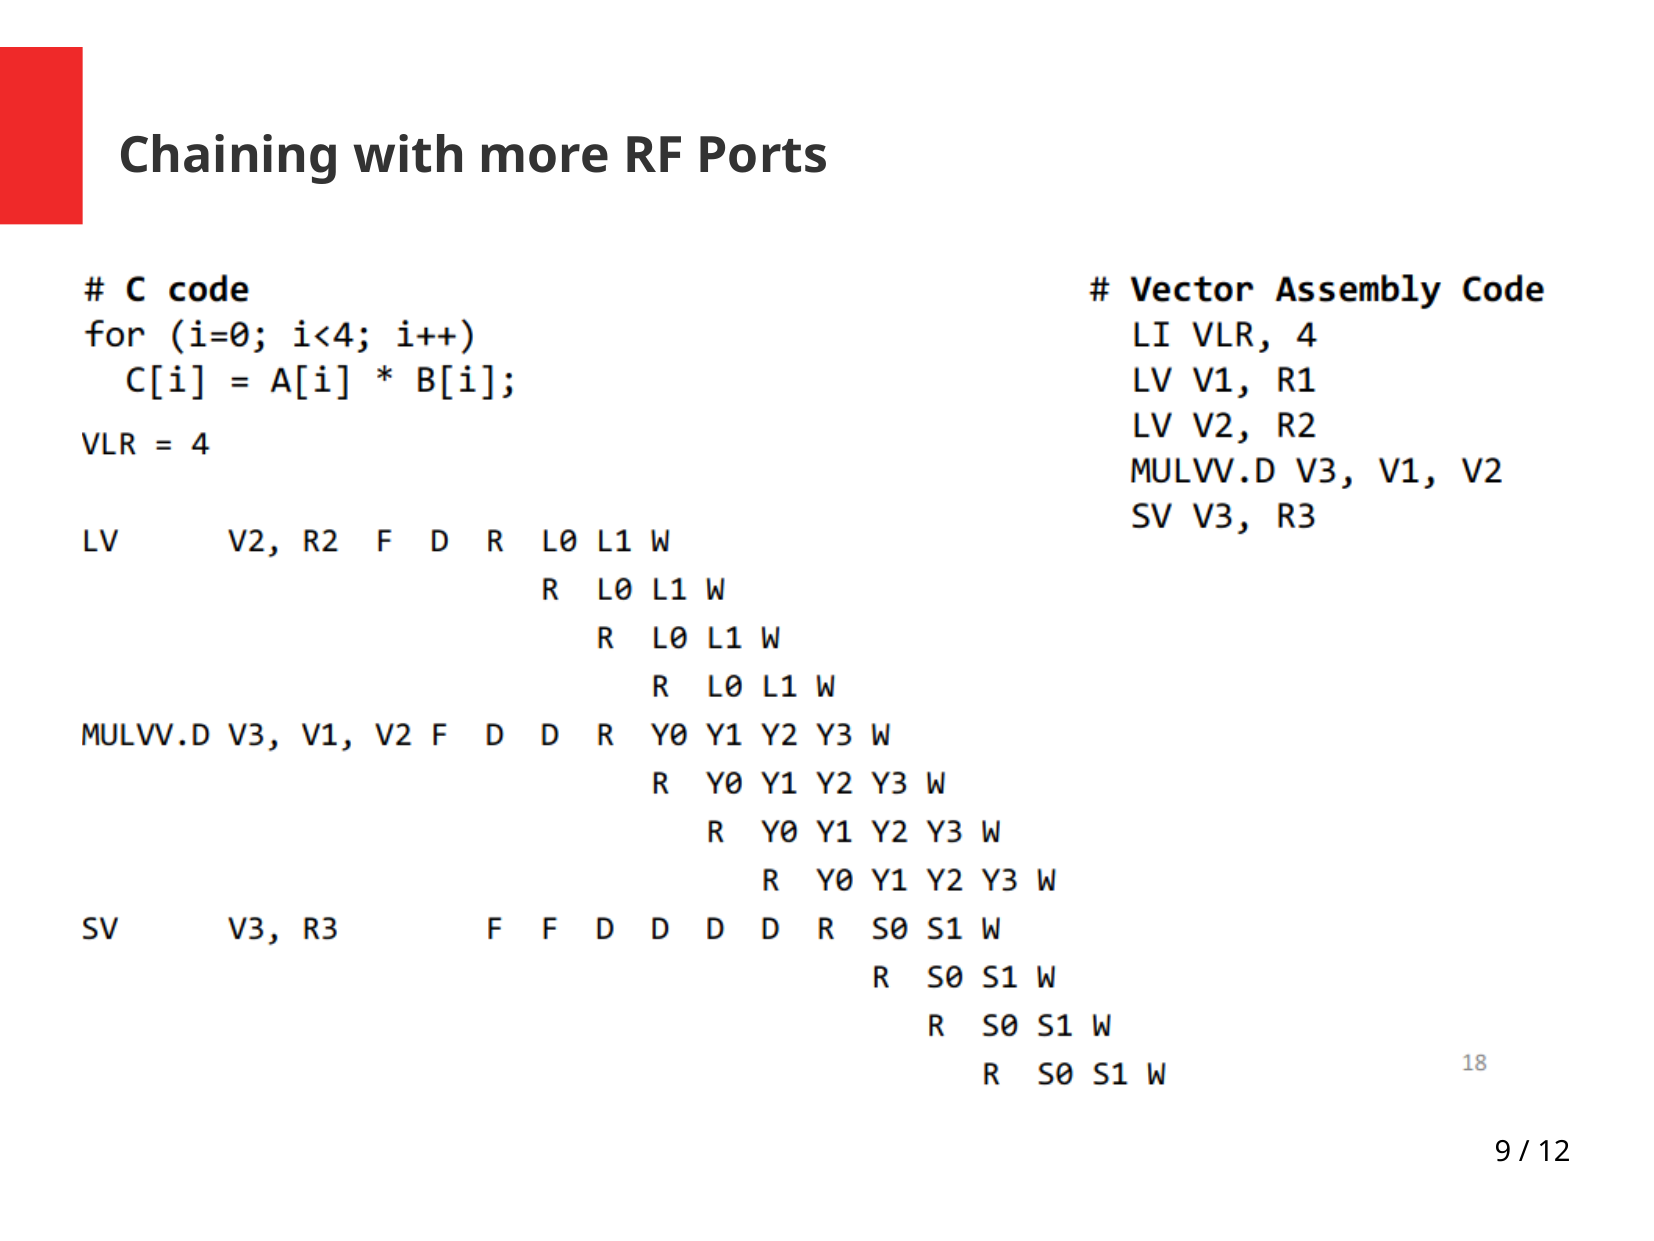

# Chaining with more RF Ports
9